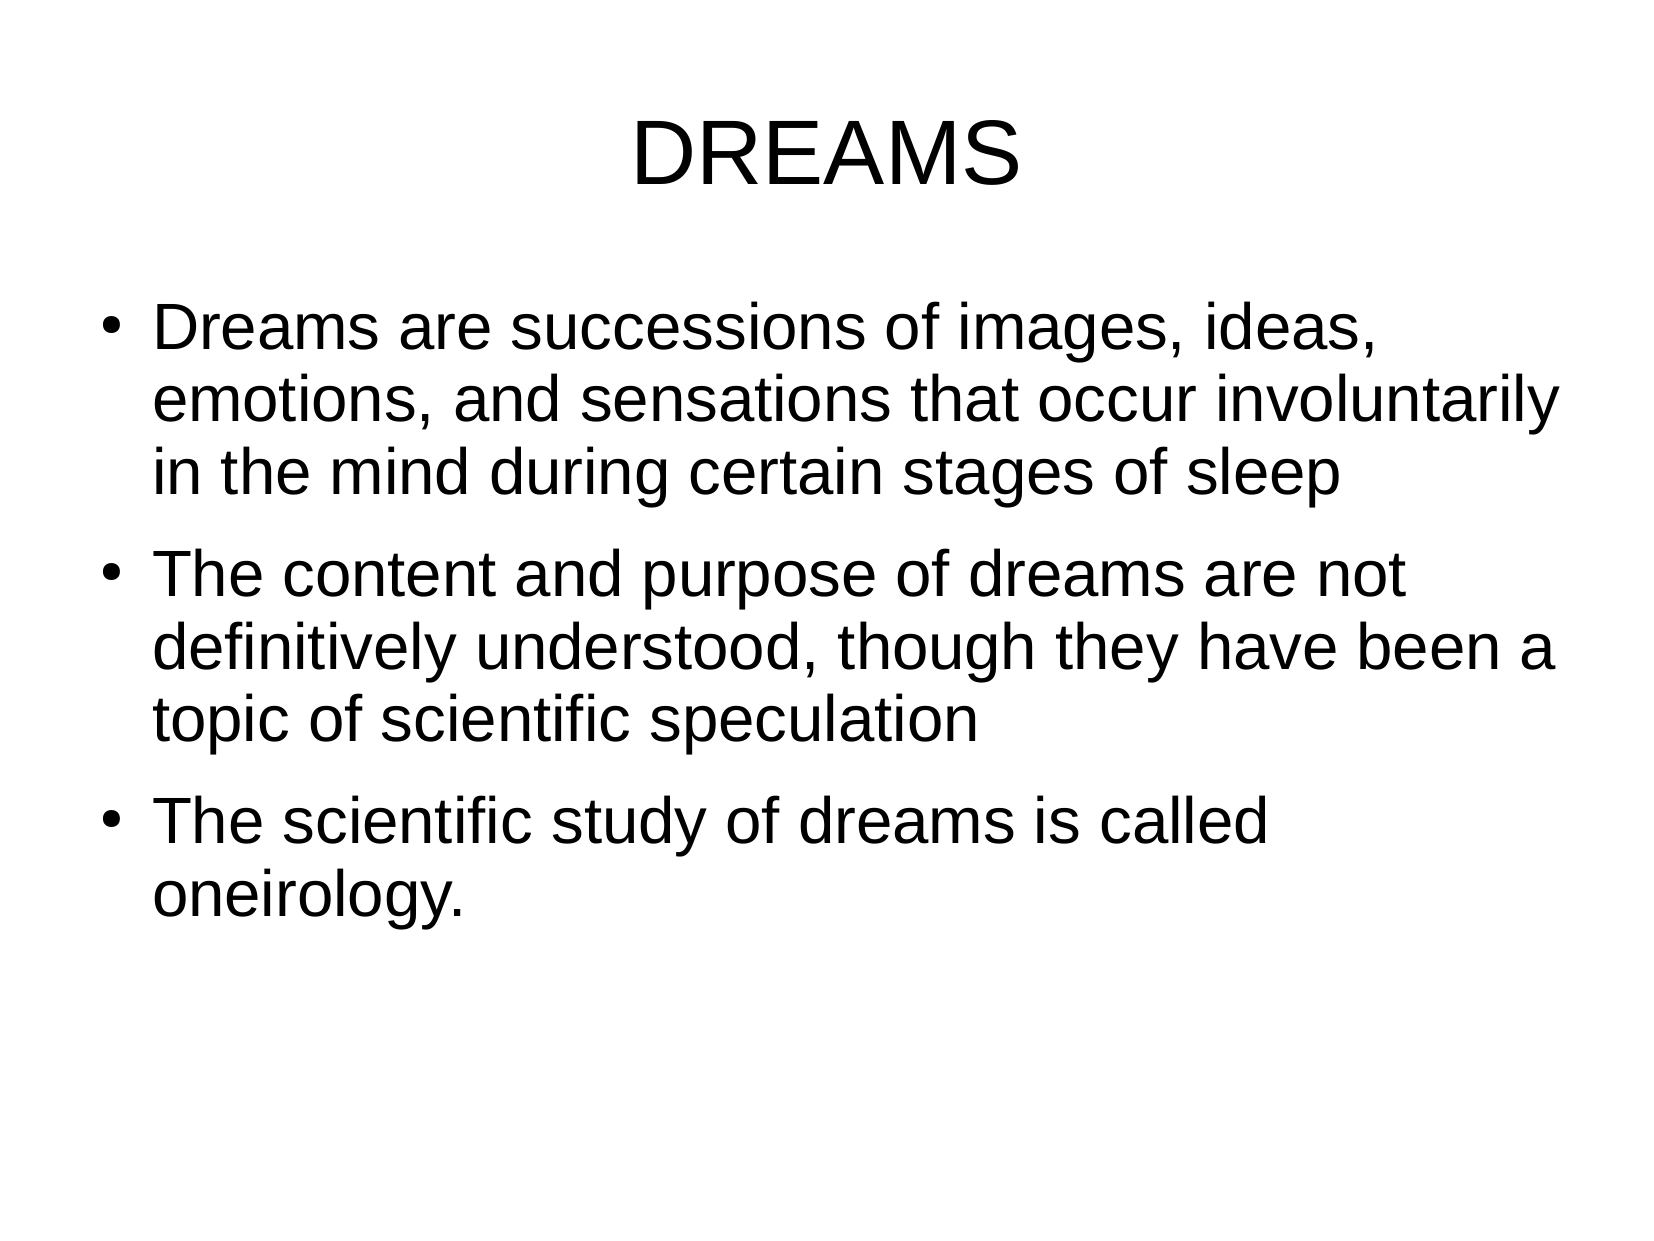

# DREAMS
Dreams are successions of images, ideas, emotions, and sensations that occur involuntarily in the mind during certain stages of sleep
The content and purpose of dreams are not definitively understood, though they have been a topic of scientific speculation
The scientific study of dreams is called oneirology.